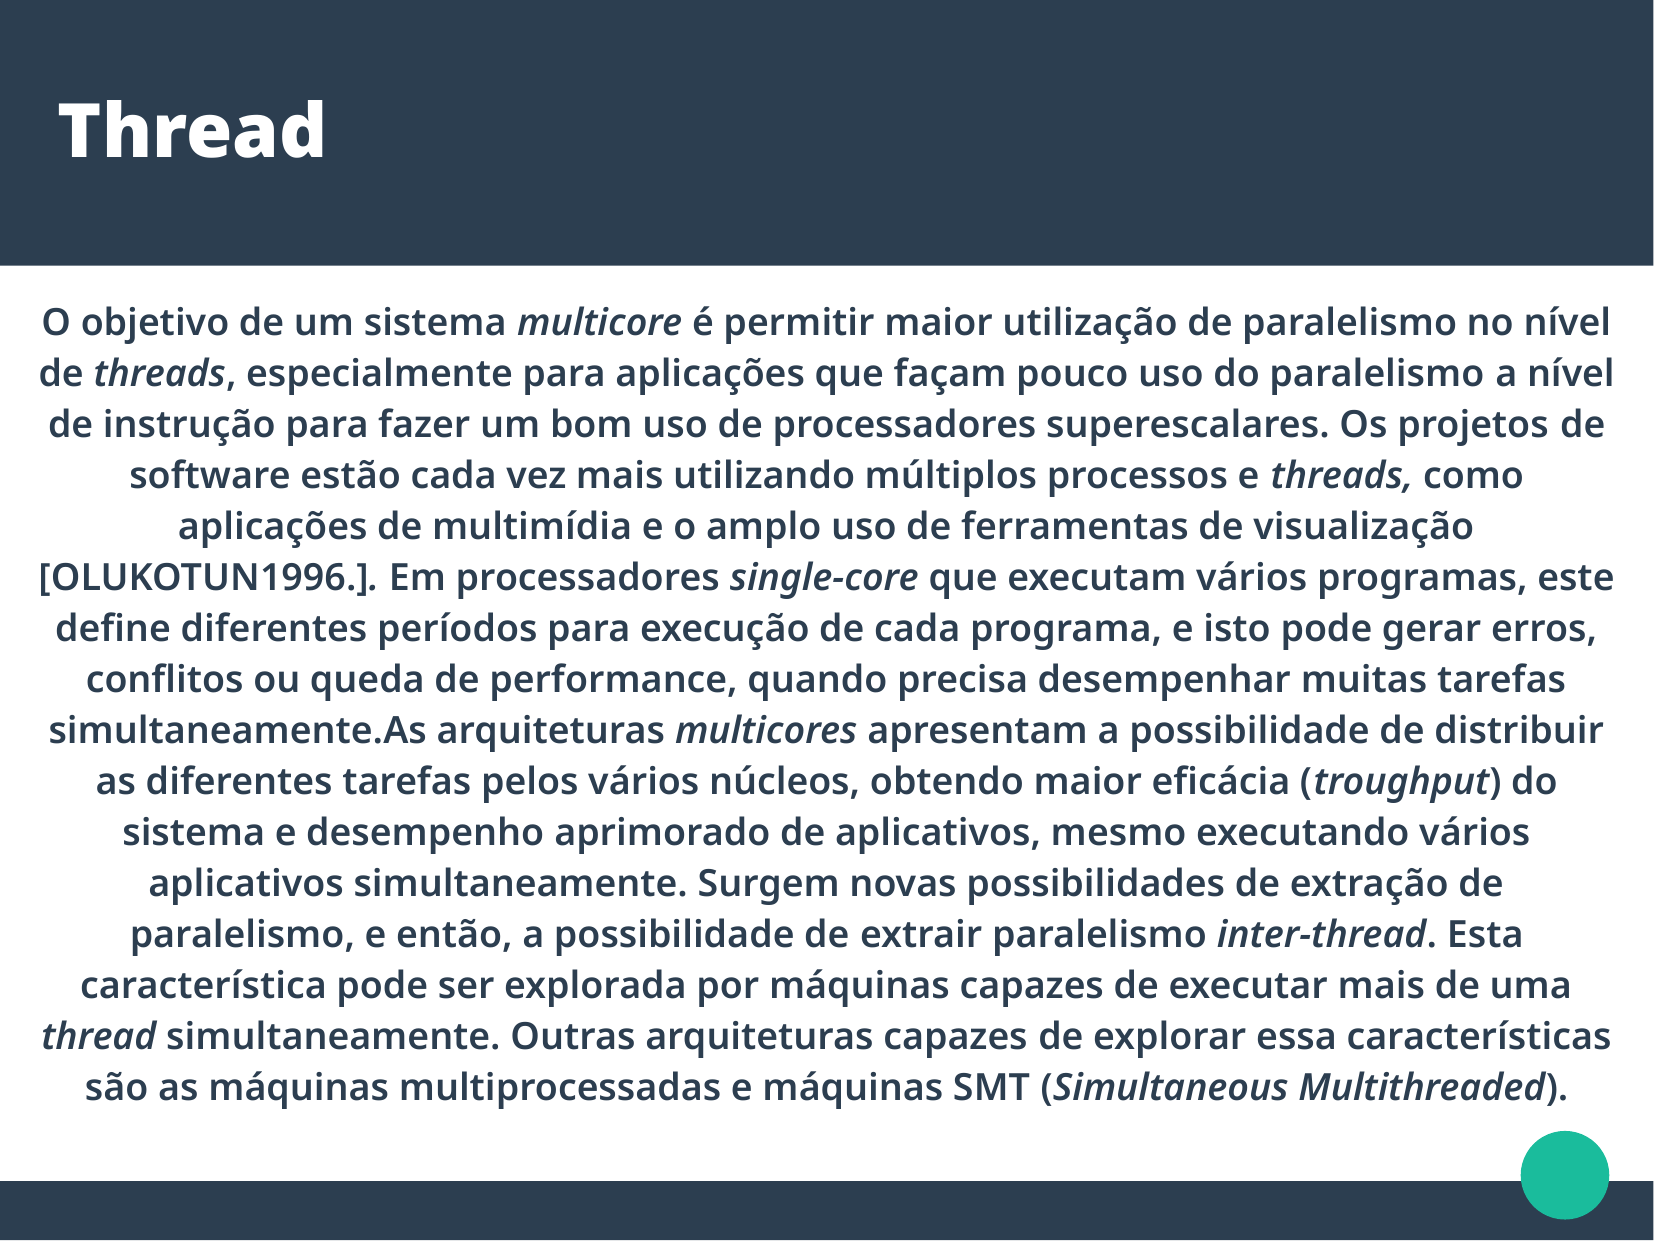

Thread
# O objetivo de um sistema multicore é permitir maior utilização de paralelismo no nível de threads, especialmente para aplicações que façam pouco uso do paralelismo a nível de instrução para fazer um bom uso de processadores superescalares. Os projetos de software estão cada vez mais utilizando múltiplos processos e threads, como aplicações de multimídia e o amplo uso de ferramentas de visualização [OLUKOTUN1996.]. Em processadores single-core que executam vários programas, este define diferentes períodos para execução de cada programa, e isto pode gerar erros, conflitos ou queda de performance, quando precisa desempenhar muitas tarefas simultaneamente.As arquiteturas multicores apresentam a possibilidade de distribuir as diferentes tarefas pelos vários núcleos, obtendo maior eficácia (troughput) do sistema e desempenho aprimorado de aplicativos, mesmo executando vários aplicativos simultaneamente. Surgem novas possibilidades de extração de paralelismo, e então, a possibilidade de extrair paralelismo inter-thread. Esta característica pode ser explorada por máquinas capazes de executar mais de uma thread simultaneamente. Outras arquiteturas capazes de explorar essa características são as máquinas multiprocessadas e máquinas SMT (Simultaneous Multithreaded).